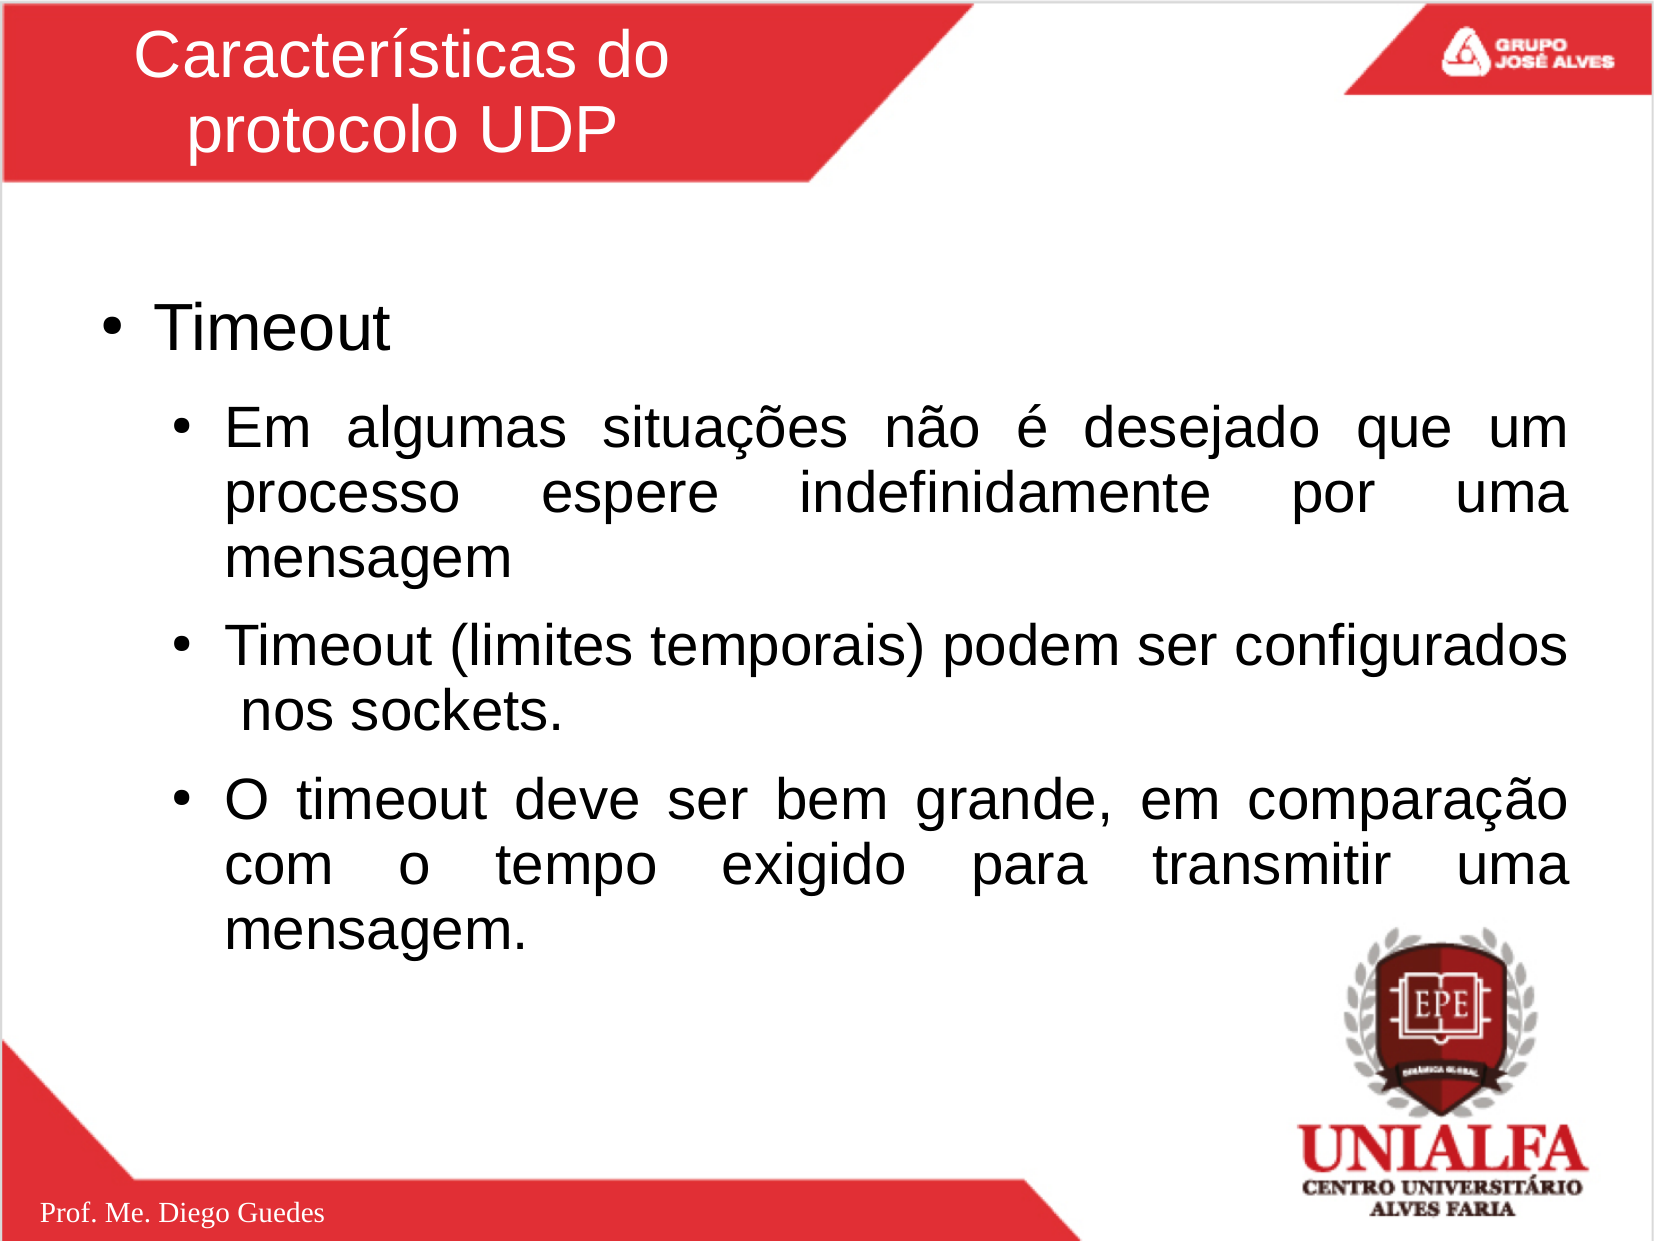

# Características do protocolo UDP
Timeout
Em algumas situações não é desejado que um processo espere indefinidamente por uma mensagem
Timeout (limites temporais) podem ser configurados nos sockets.
O timeout deve ser bem grande, em comparação com o tempo exigido para transmitir uma mensagem.